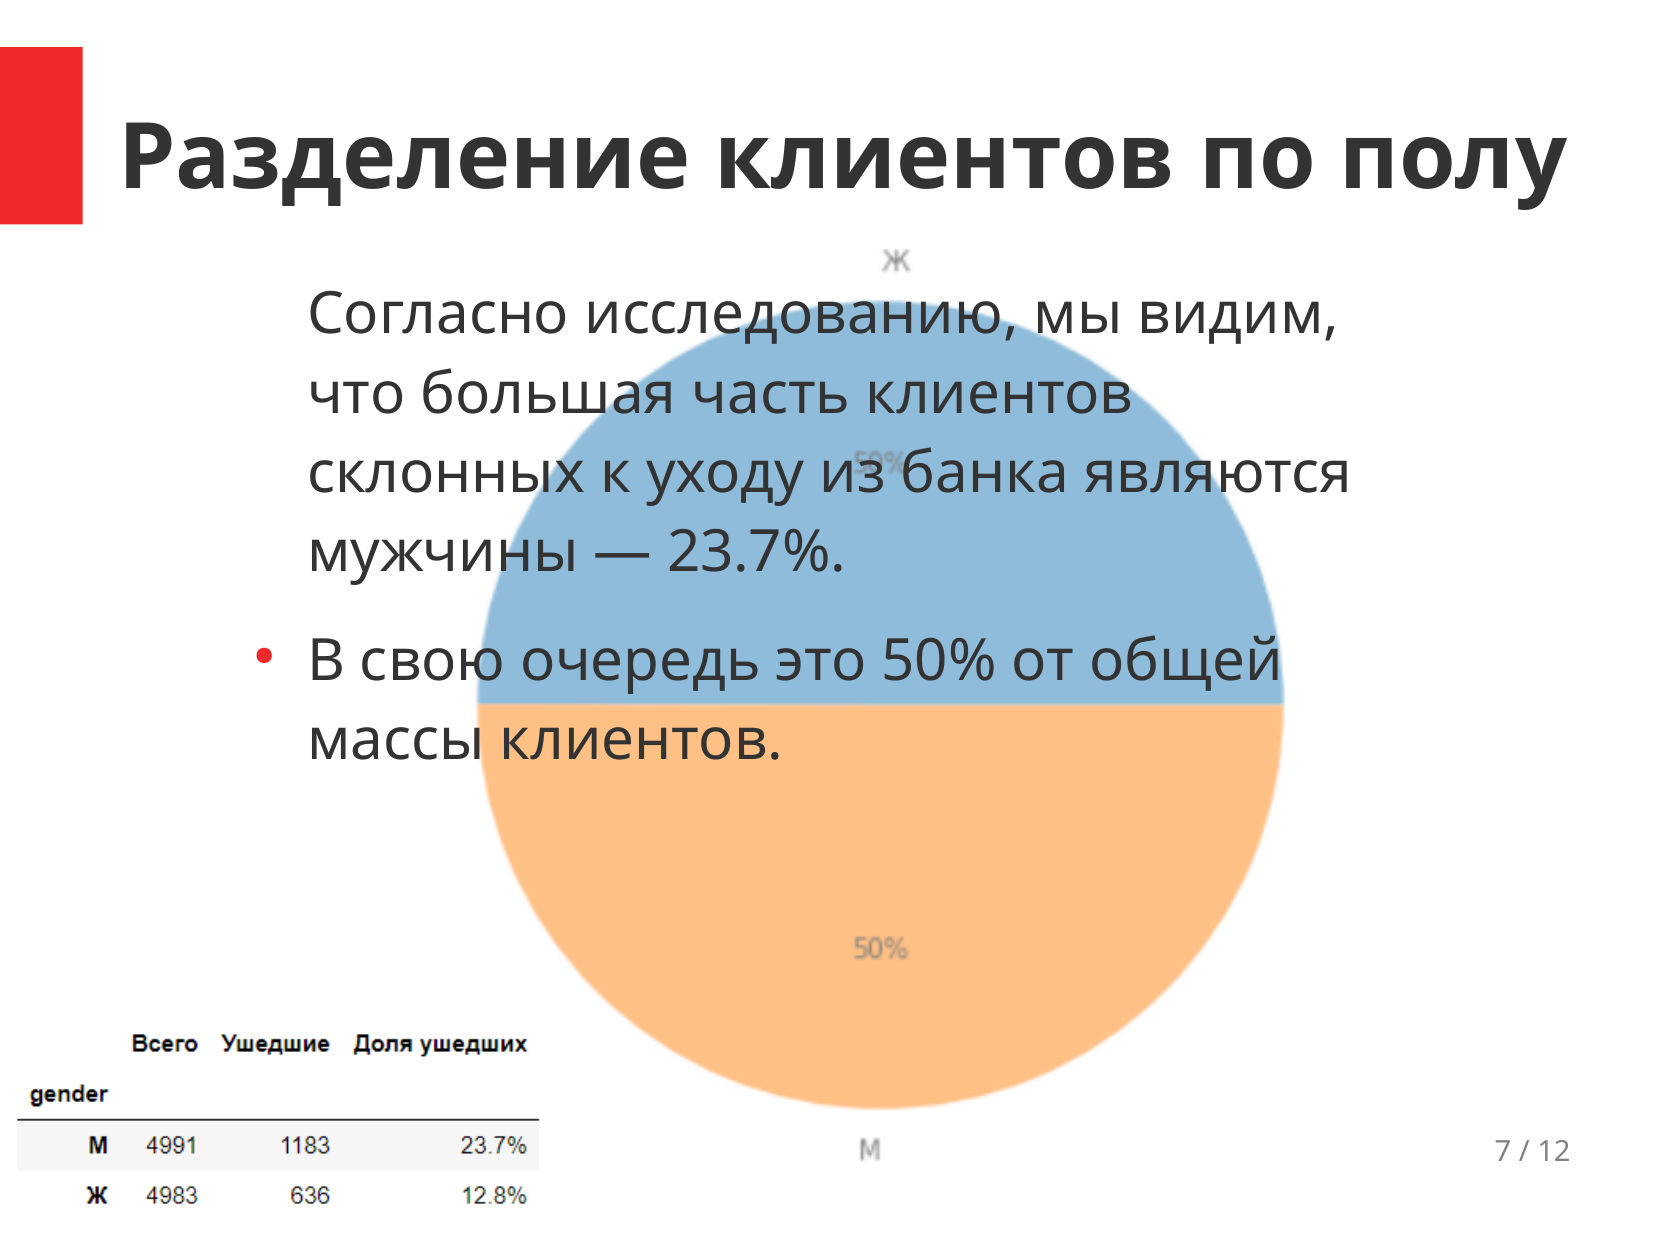

Разделение клиентов по полу
# Согласно исследованию, мы видим, что большая часть клиентов склонных к уходу из банка являются мужчины — 23.7%.
В свою очередь это 50% от общей массы клиентов.
7